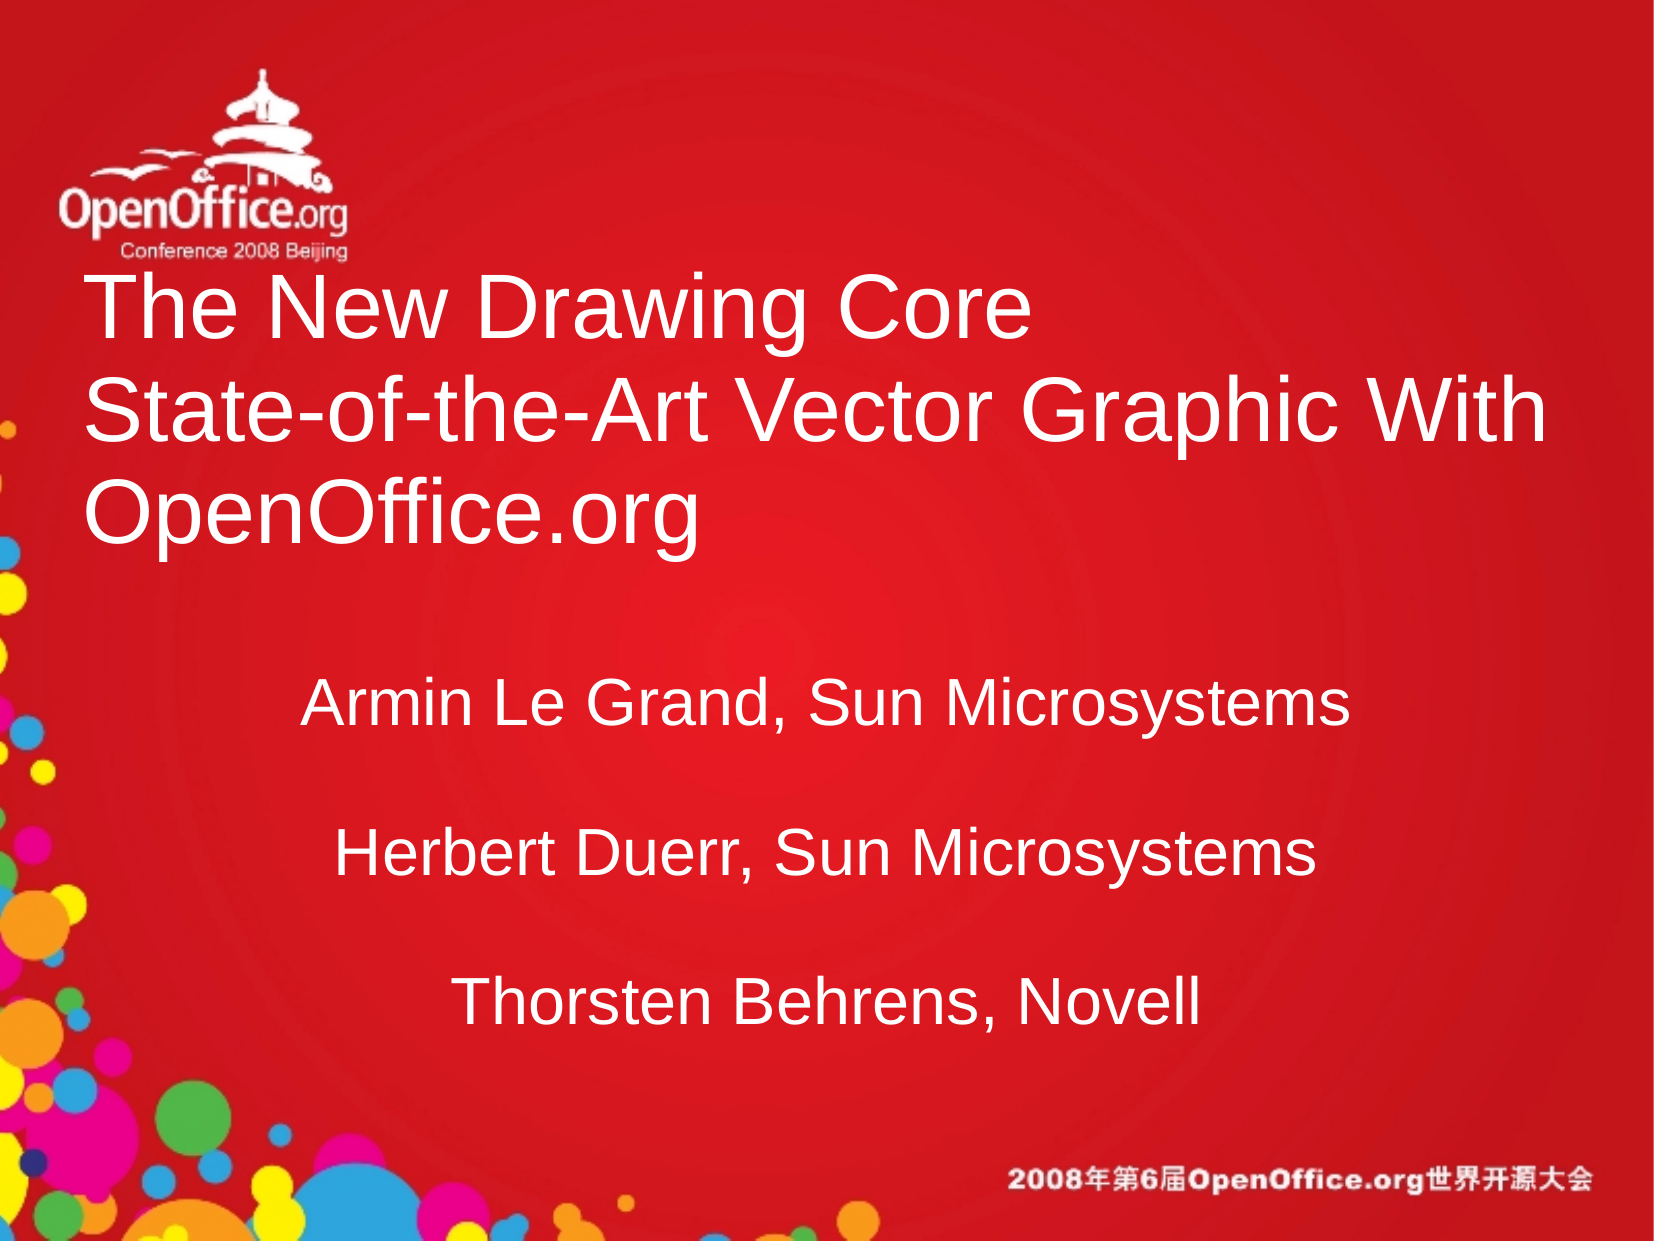

# The New Drawing Core State-of-the-Art Vector Graphic With OpenOffice.org
Armin Le Grand, Sun Microsystems
Herbert Duerr, Sun Microsystems
Thorsten Behrens, Novell